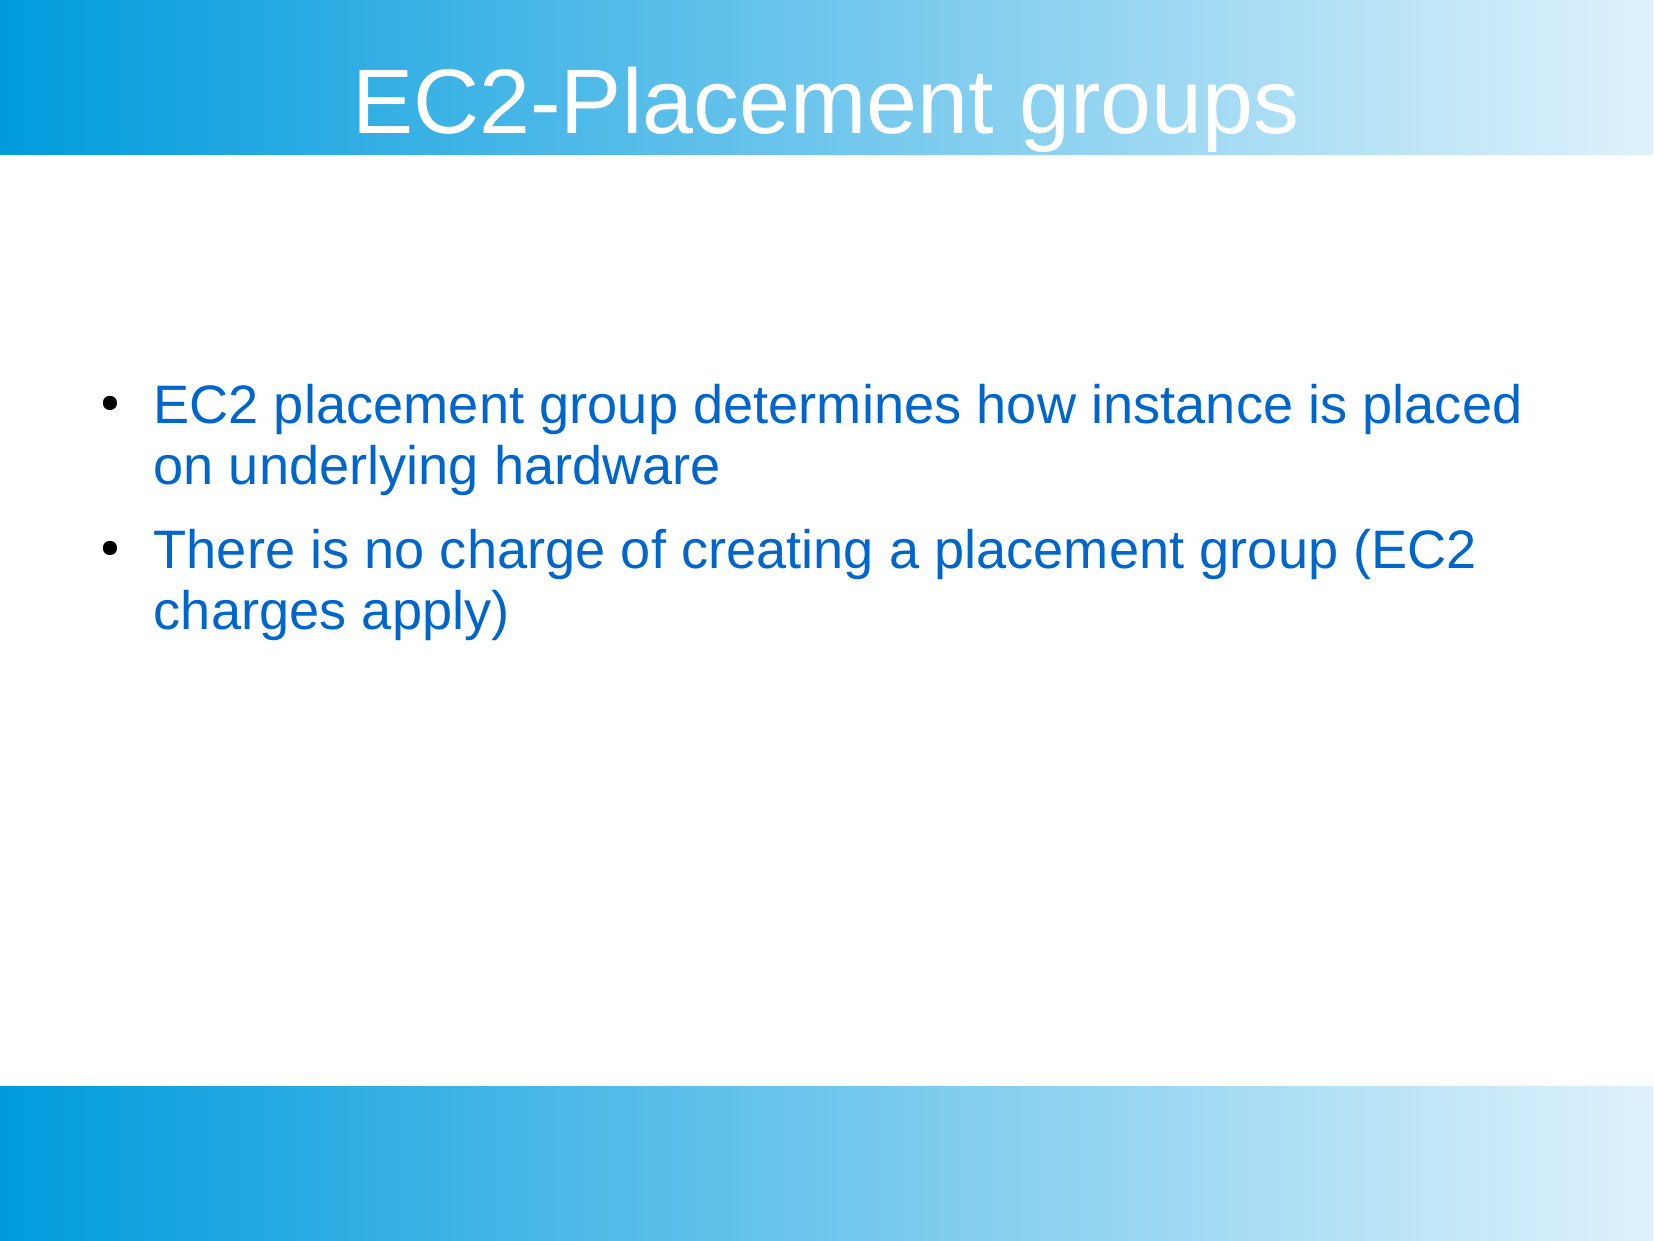

# EC2-Placement groups
EC2 placement group determines how instance is placed on underlying hardware
There is no charge of creating a placement group (EC2 charges apply)